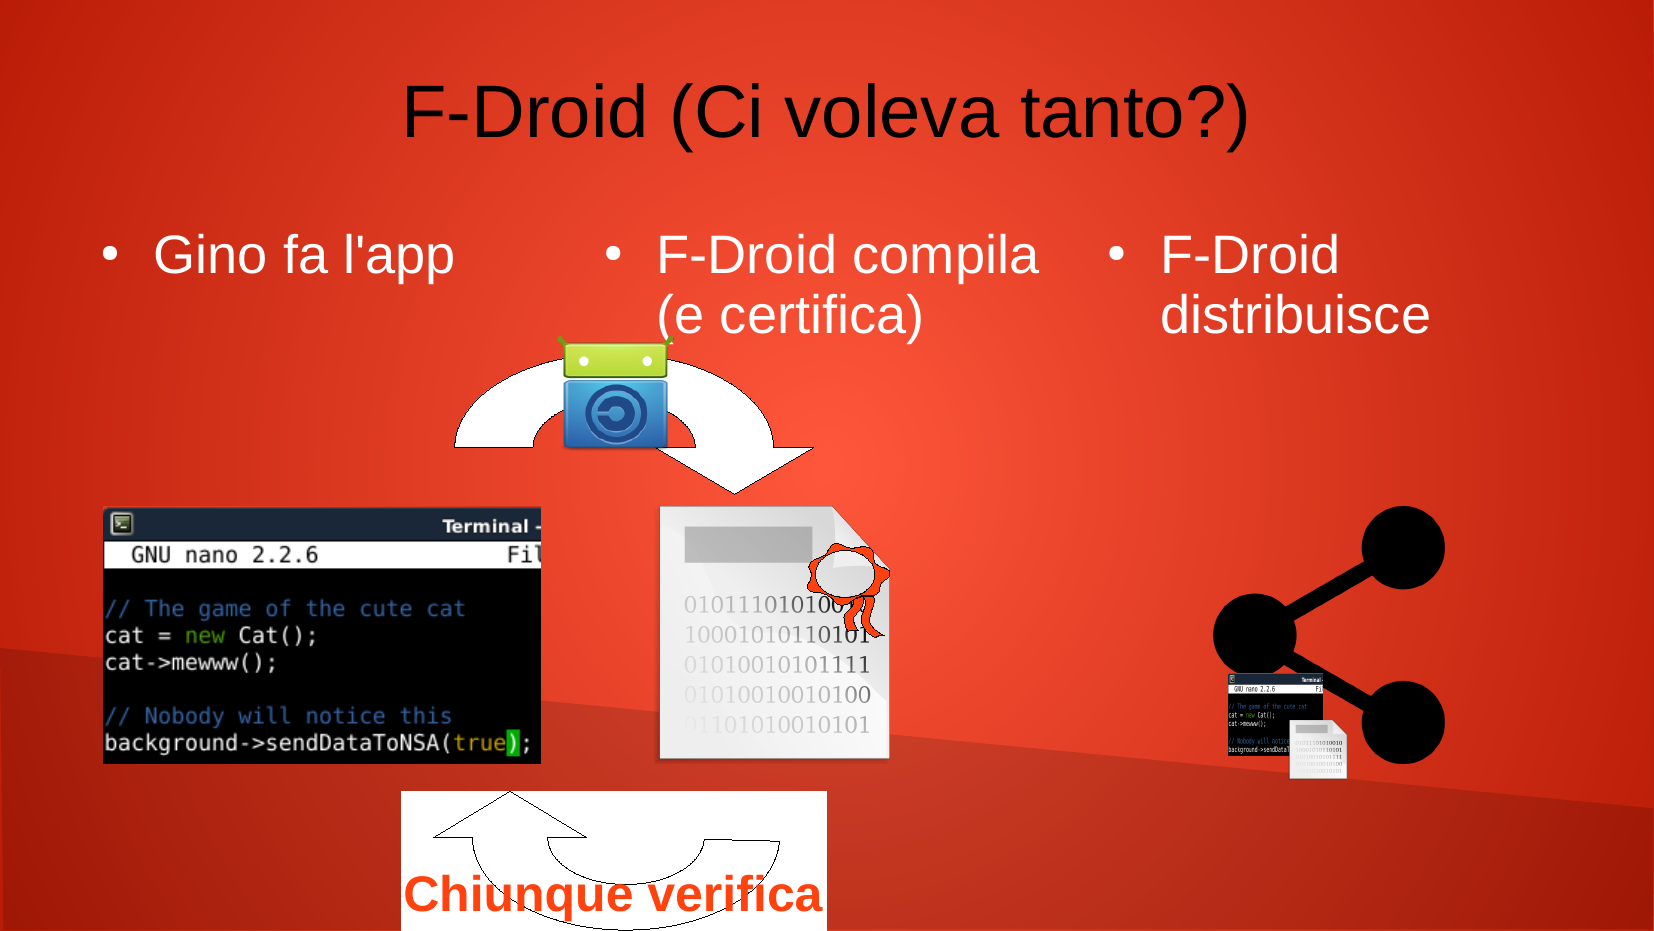

# F-Droid (Ci voleva tanto?)
Gino fa l'app
F-Droid compila (e certifica)
F-Droid distribuisce
Chiunque verifica